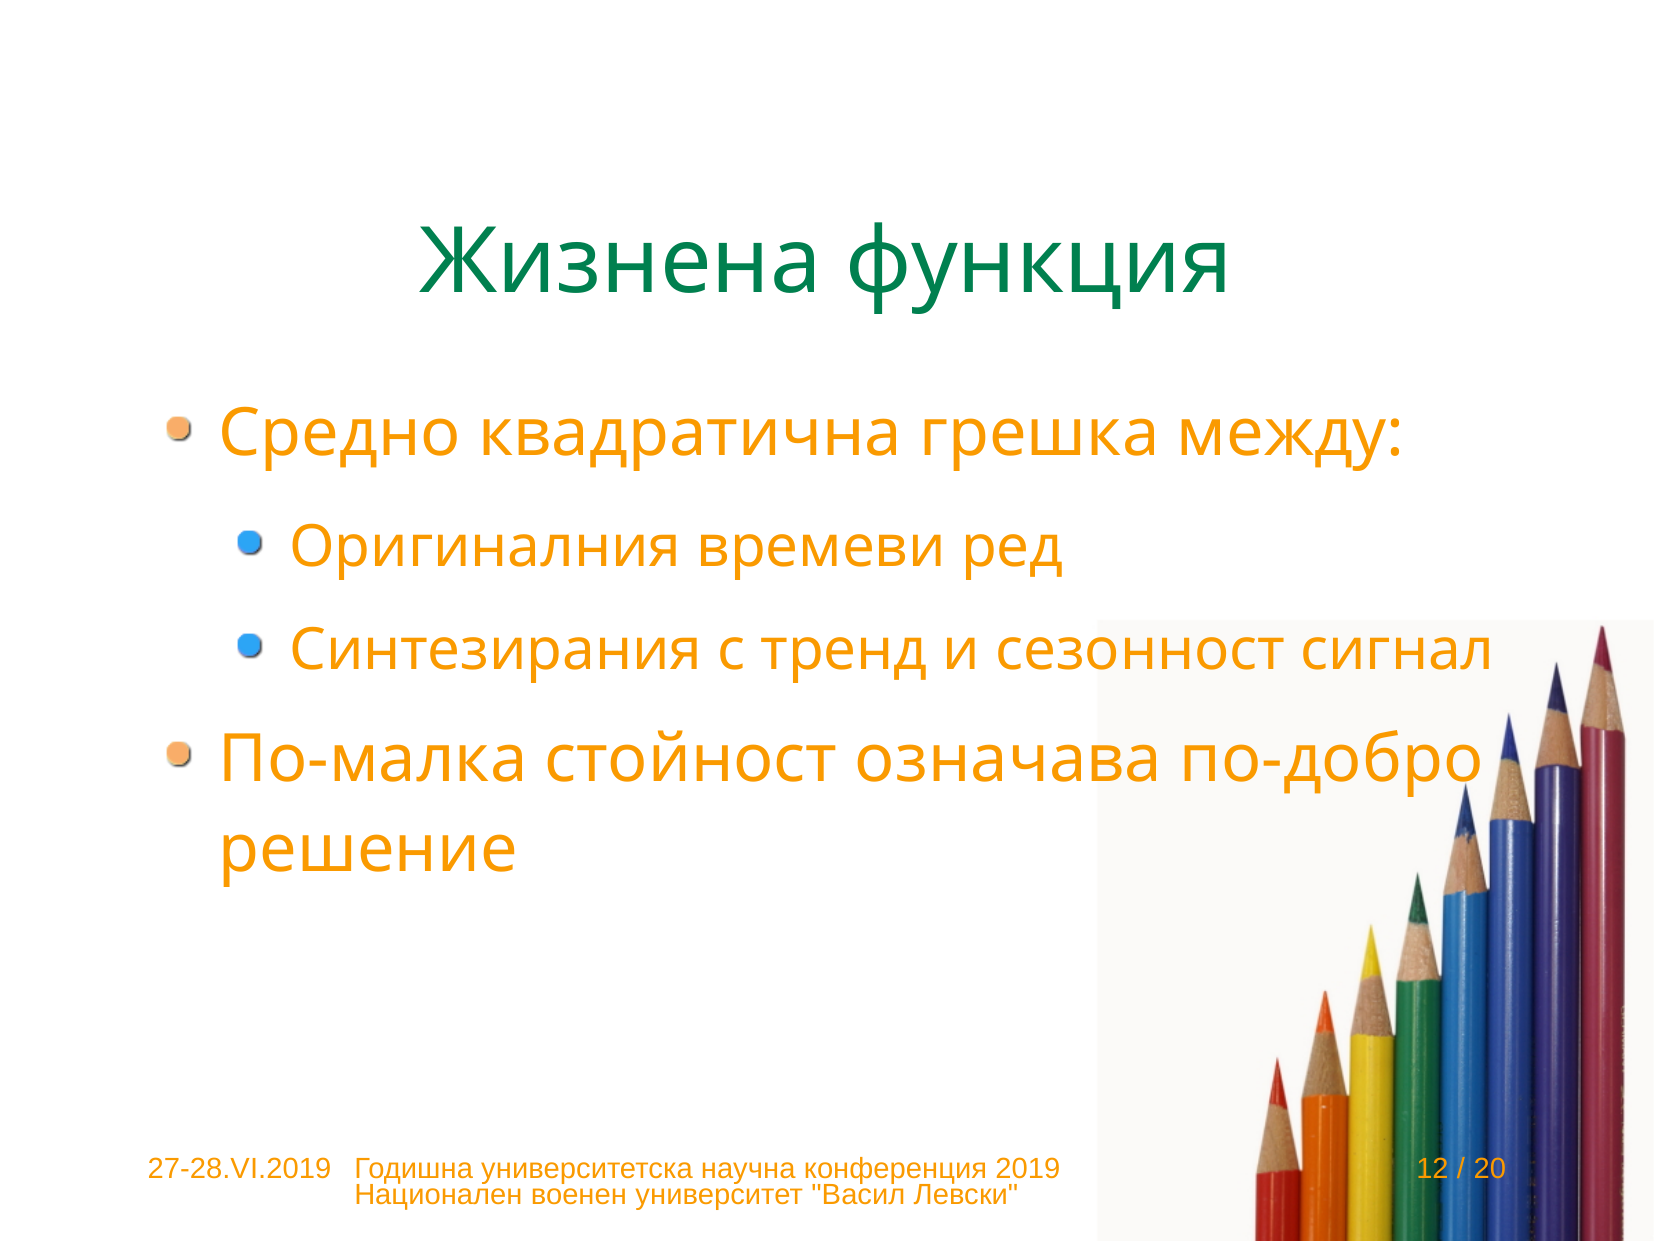

# Жизнена функция
Средно квадратична грешка между:
Оригиналния времеви ред
Синтезирания с тренд и сезонност сигнал
По-малка стойност означава по-добро решение
27-28.VI.2019
Годишна университетска научна конференция 2019 Национален военен университет "Васил Левски"
12